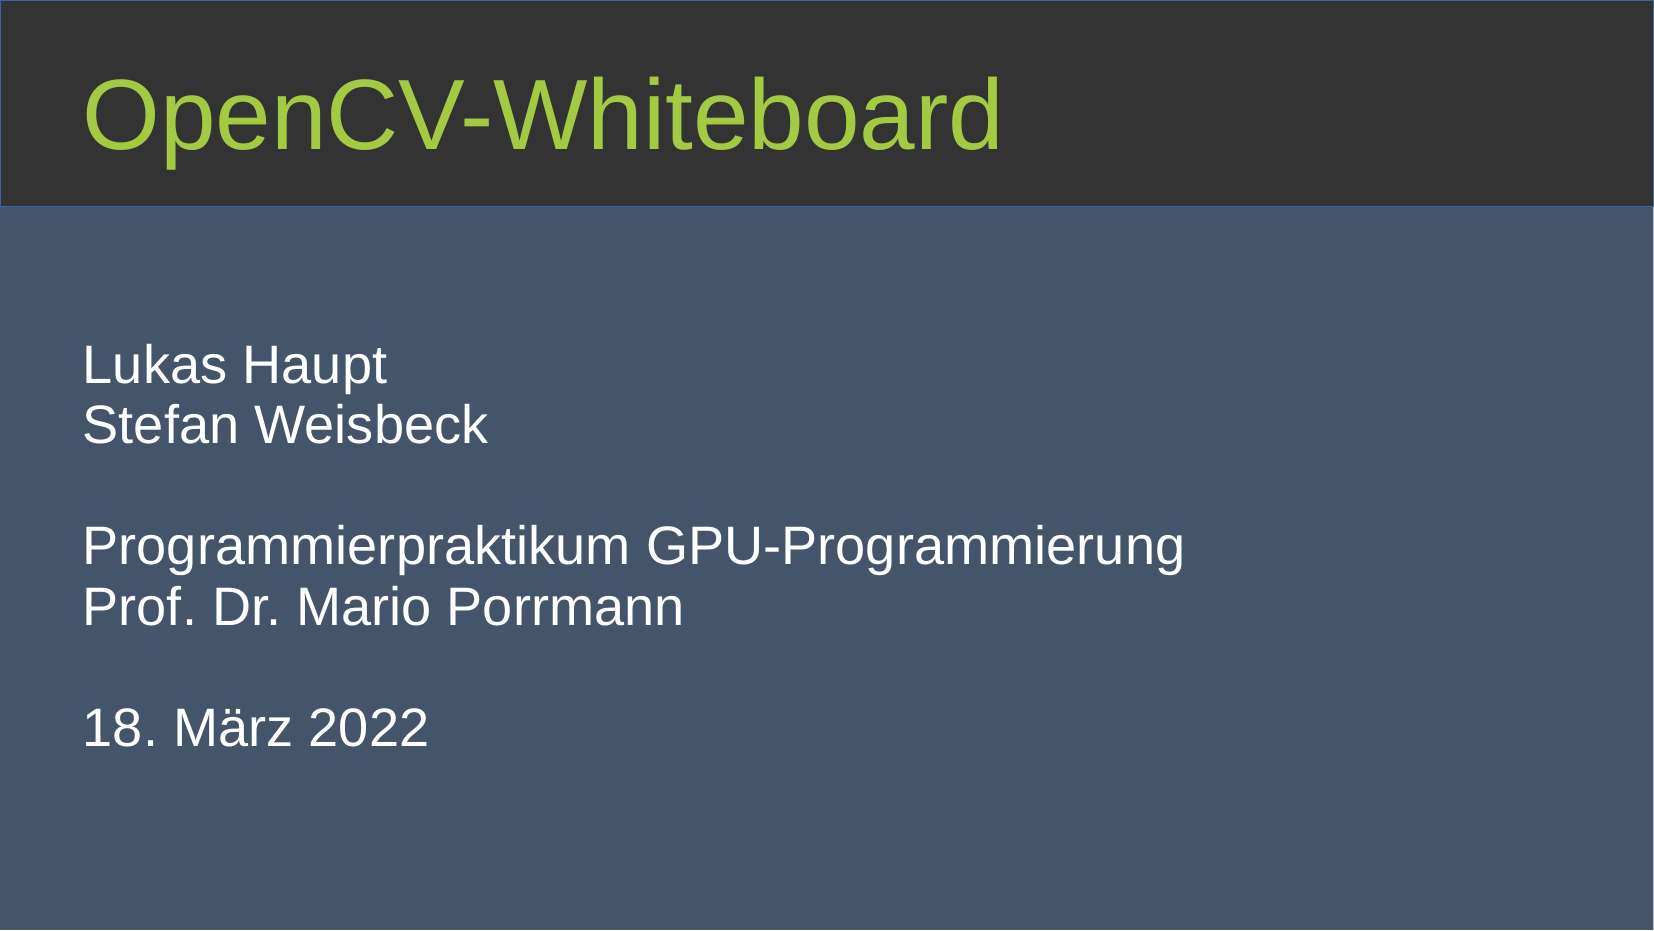

# OpenCV-Whiteboard
Lukas Haupt
Stefan Weisbeck
Programmierpraktikum GPU-Programmierung
Prof. Dr. Mario Porrmann
18. März 2022